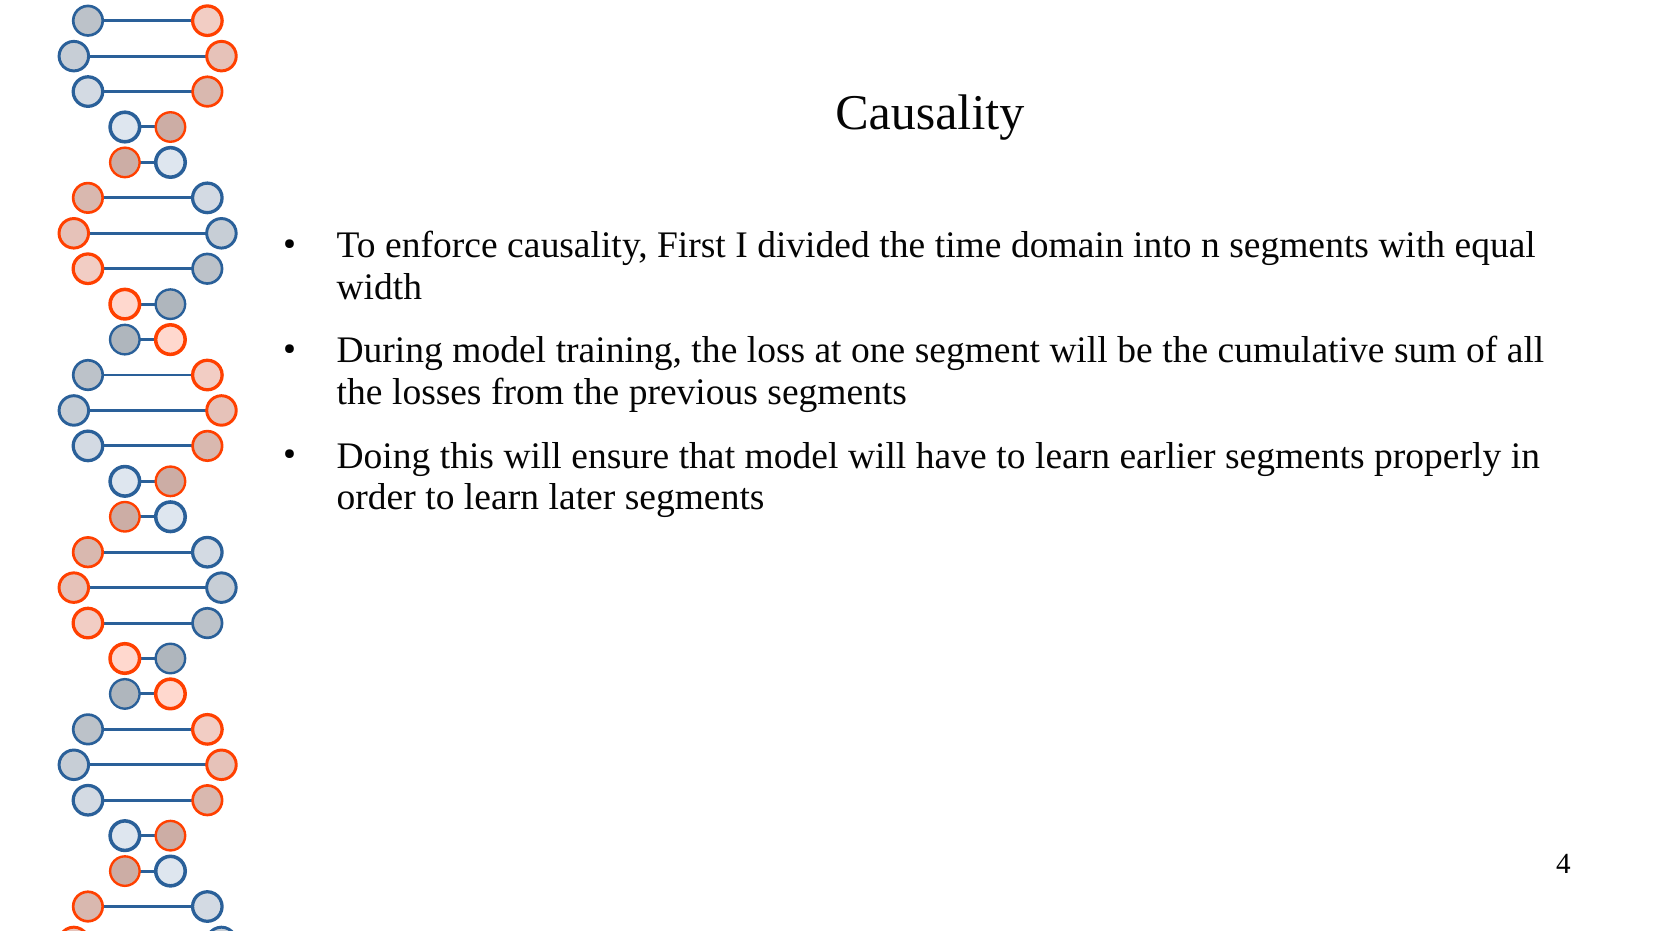

# Causality
To enforce causality, First I divided the time domain into n segments with equal width
During model training, the loss at one segment will be the cumulative sum of all the losses from the previous segments
Doing this will ensure that model will have to learn earlier segments properly in order to learn later segments
4